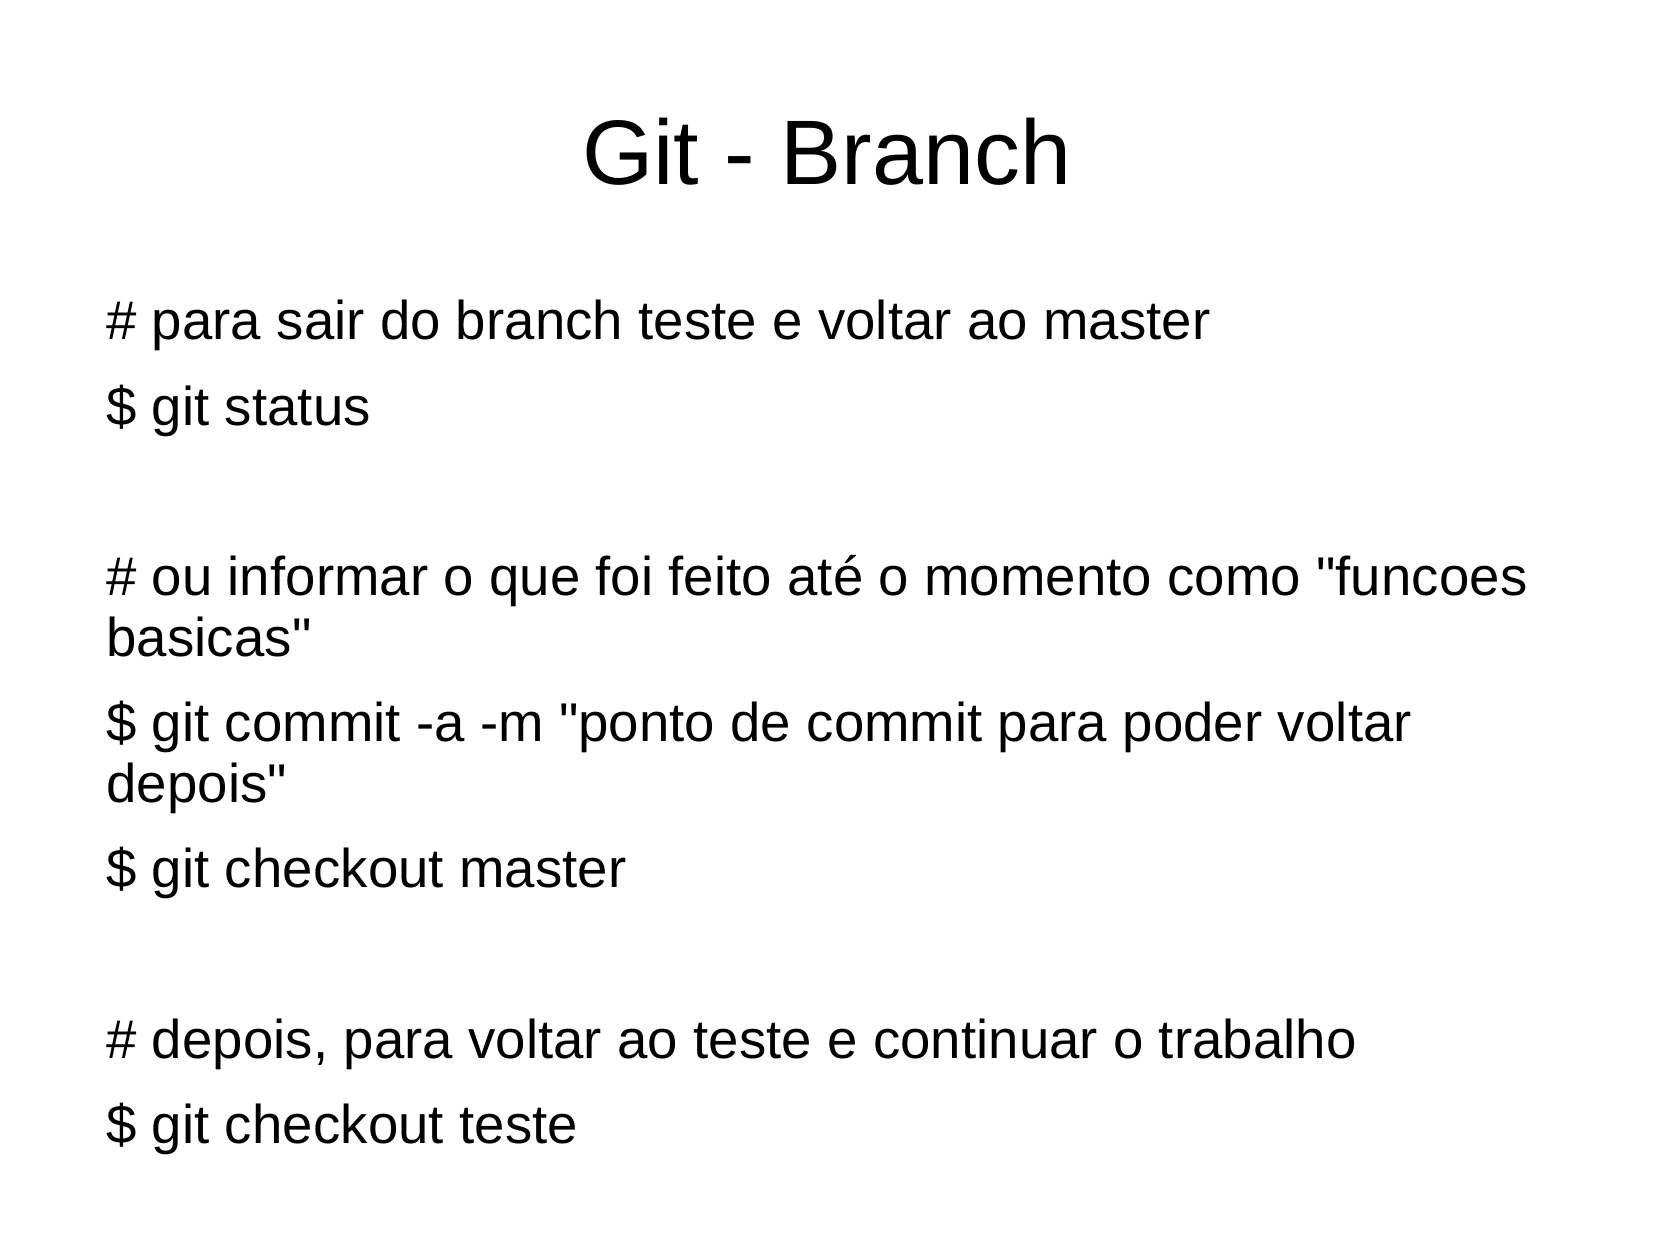

# Git - Branch
# para sair do branch teste e voltar ao master
$ git status
# ou informar o que foi feito até o momento como "funcoes basicas"
$ git commit -a -m "ponto de commit para poder voltar depois"
$ git checkout master
# depois, para voltar ao teste e continuar o trabalho
$ git checkout teste